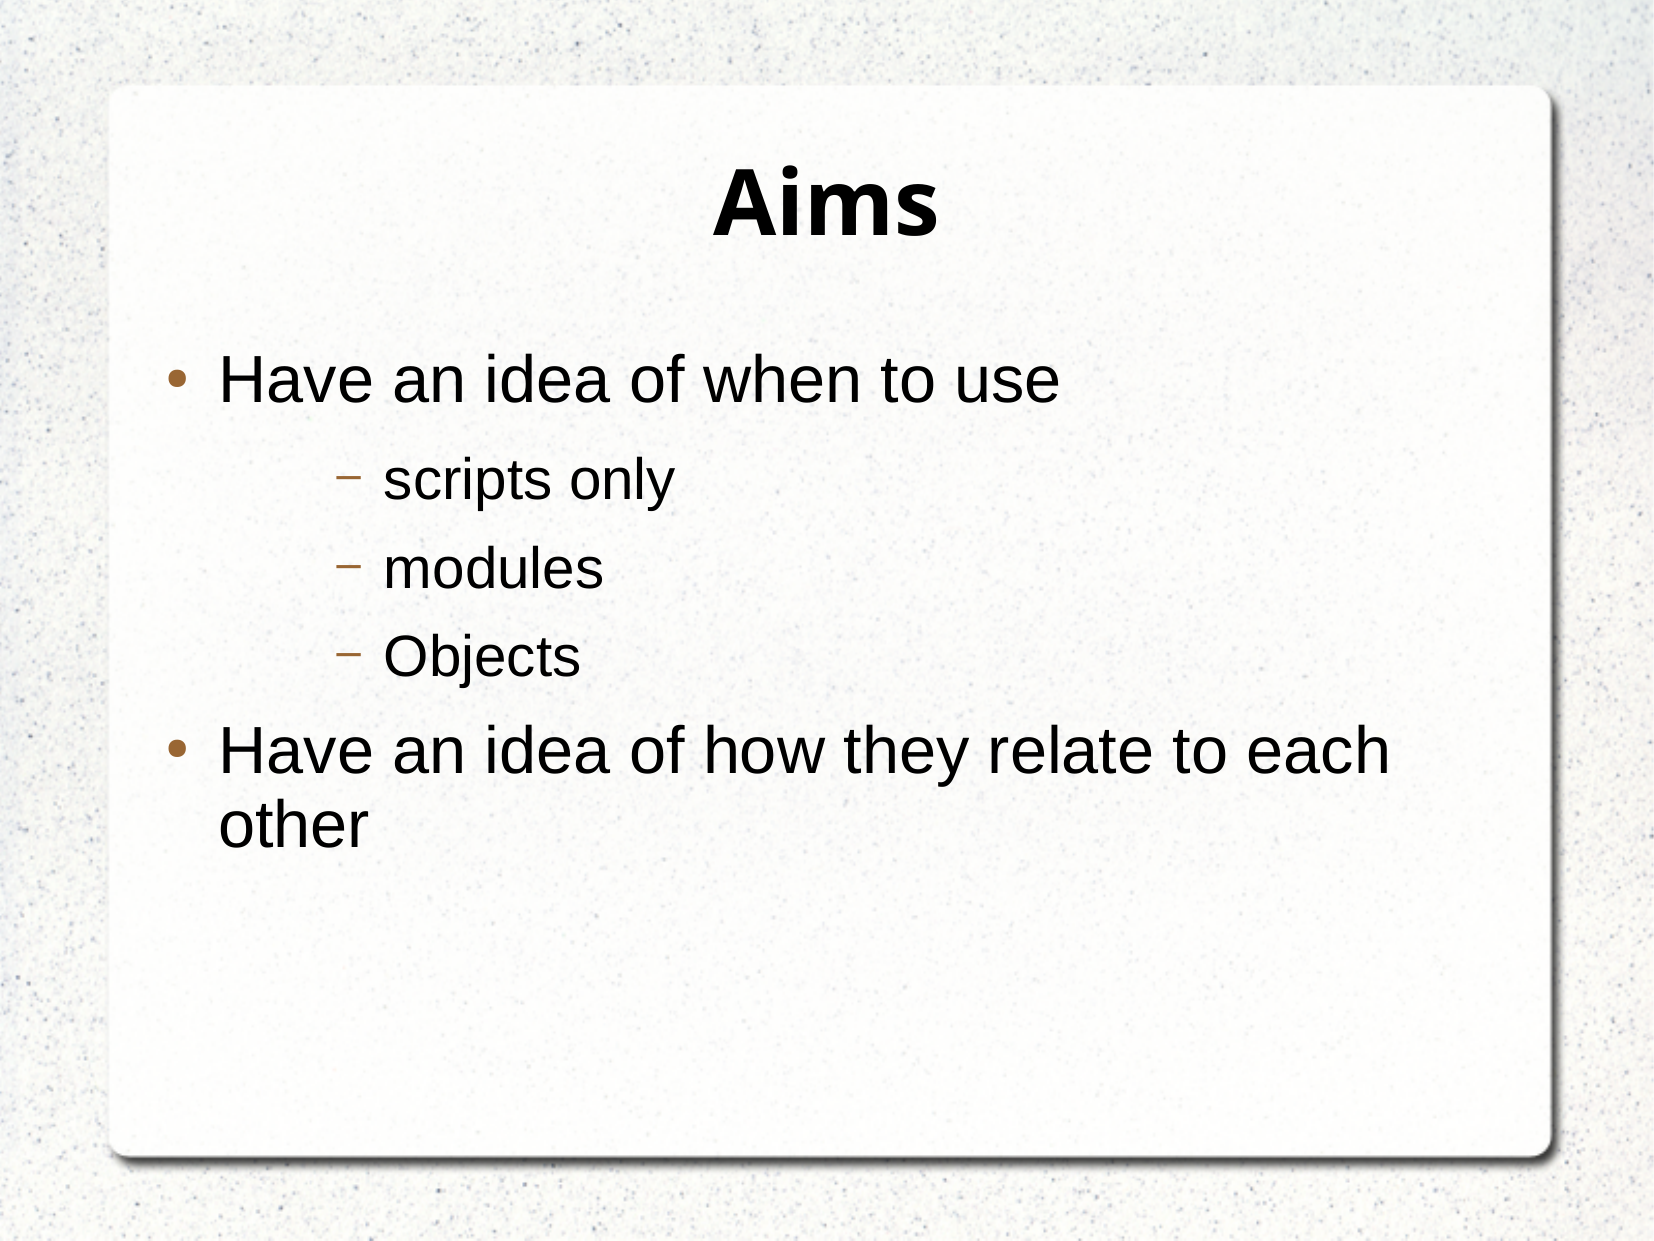

# Aims
Have an idea of when to use
scripts only
modules
Objects
Have an idea of how they relate to each other